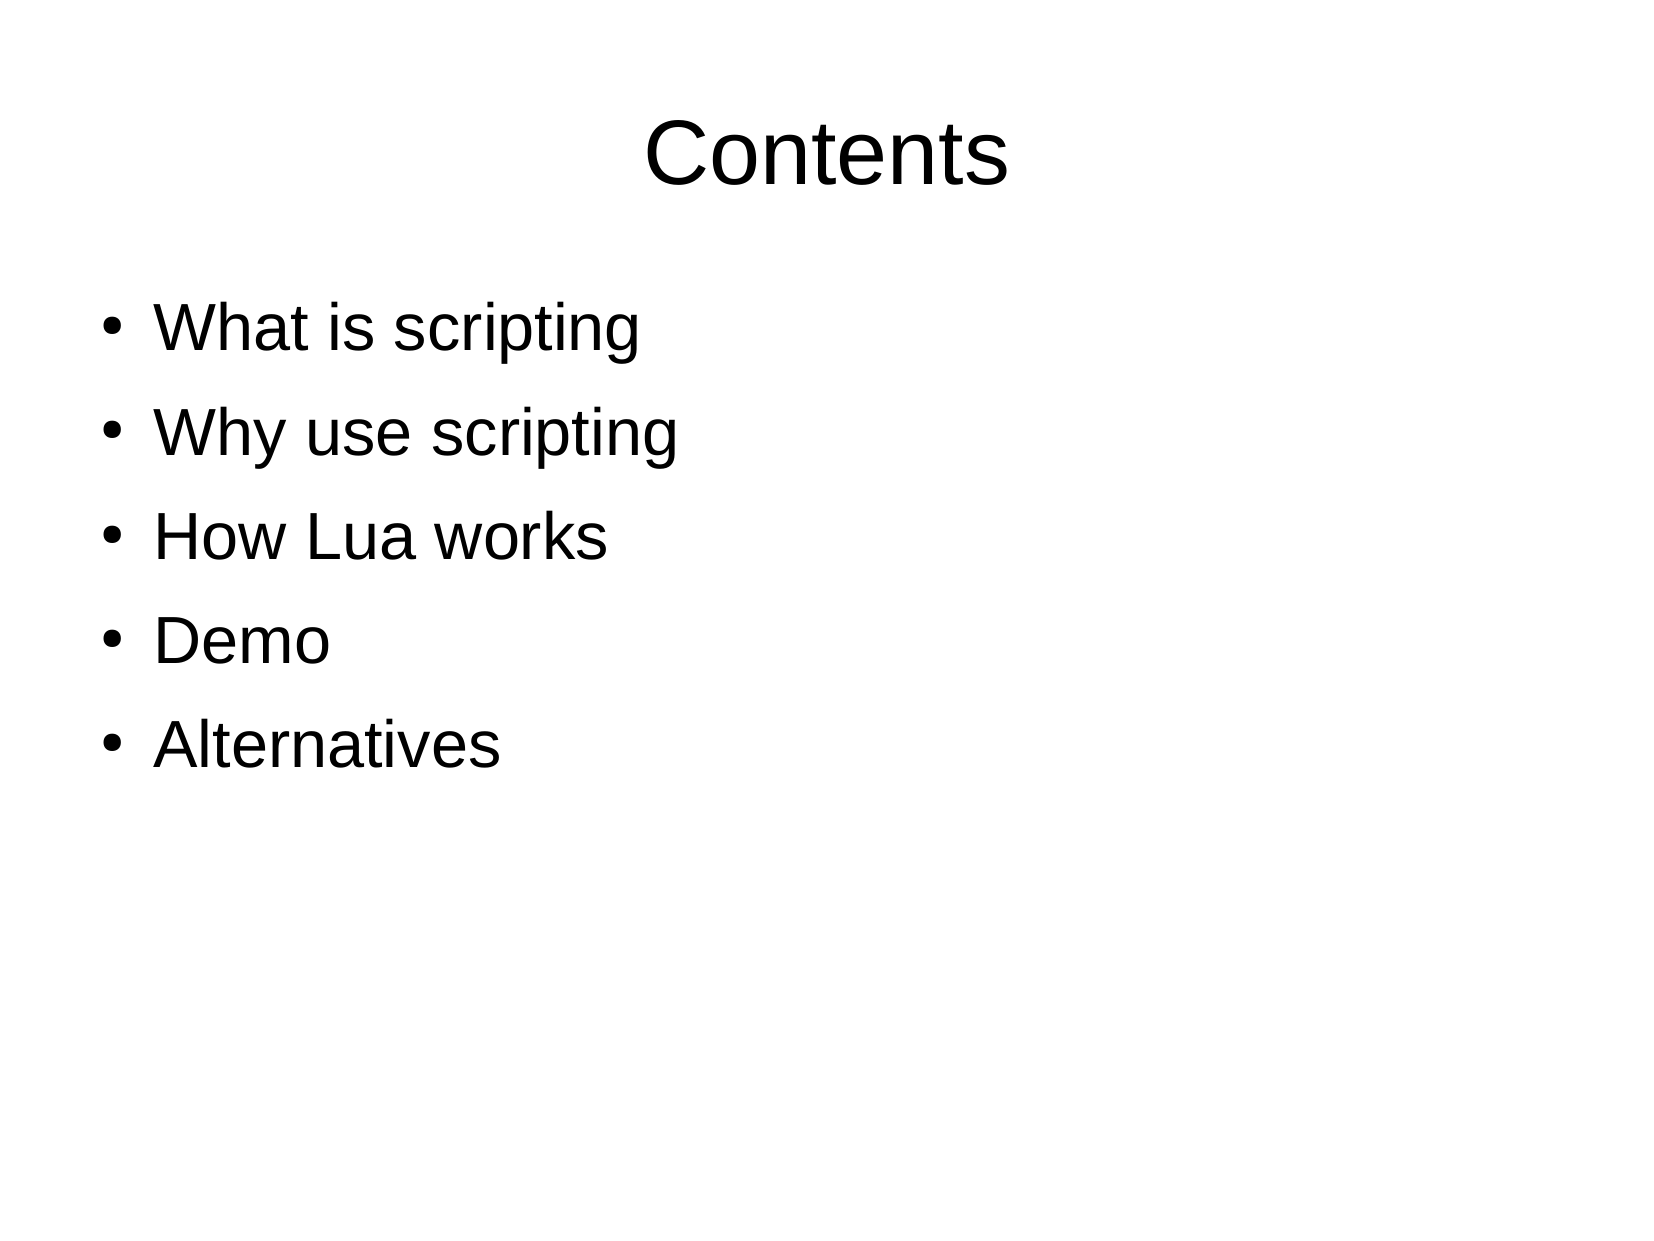

# Contents
What is scripting
Why use scripting
How Lua works
Demo
Alternatives